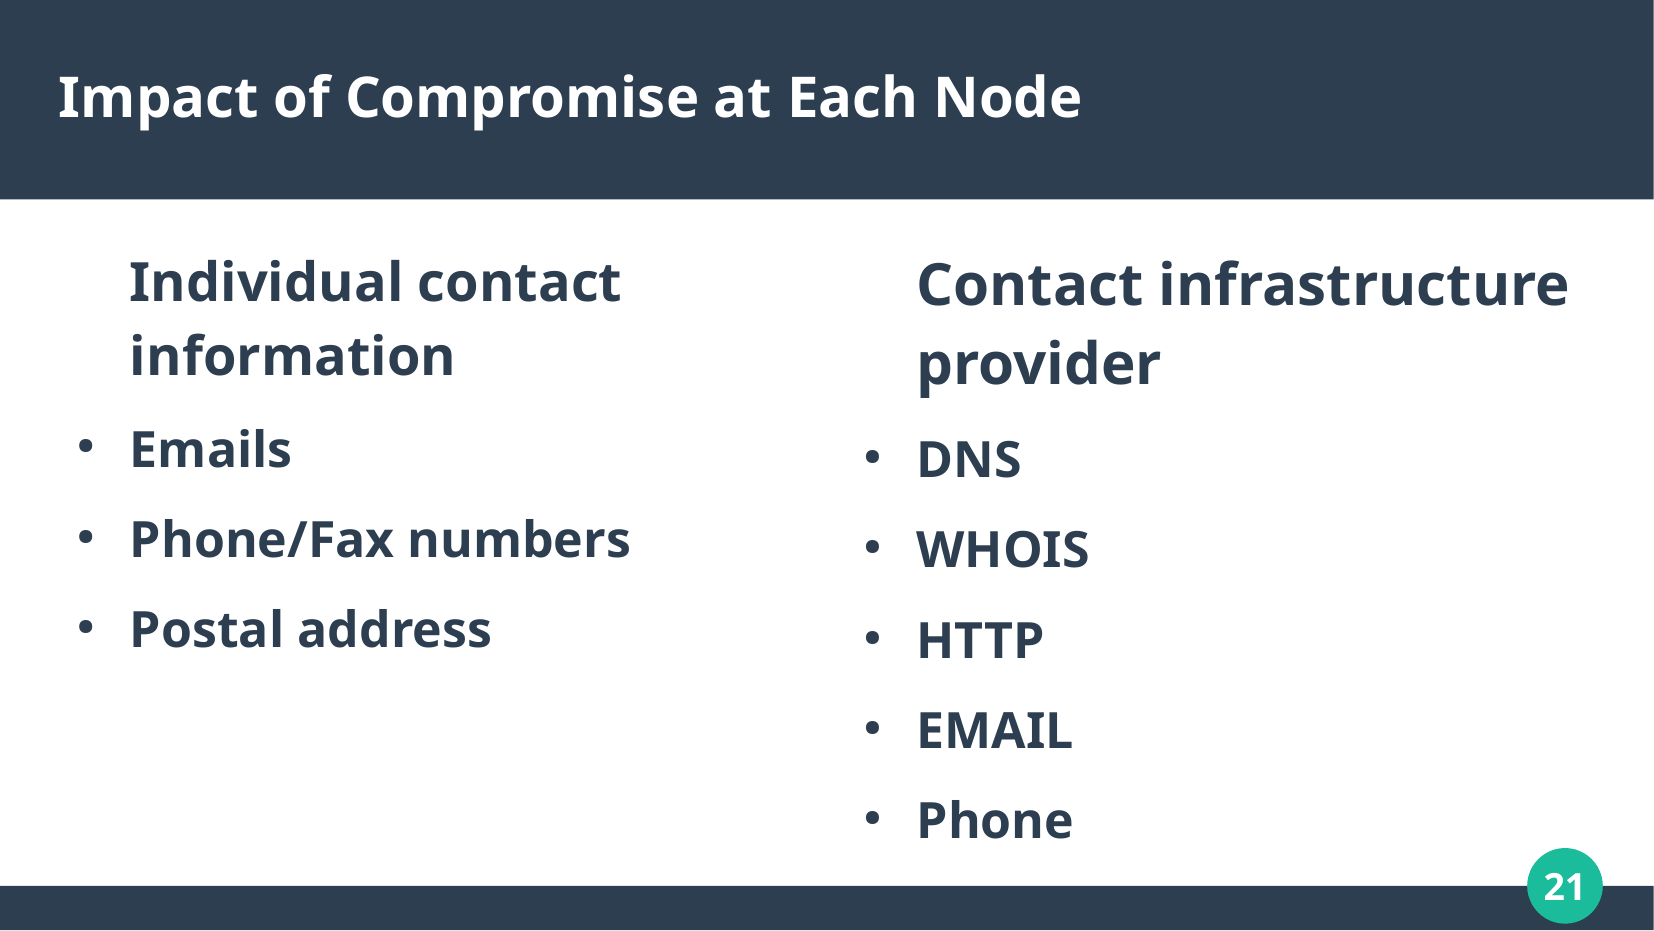

# Impact of Compromise at Each Node
Individual contact information
Emails
Phone/Fax numbers
Postal address
Contact infrastructure provider
DNS
WHOIS
HTTP
EMAIL
Phone
21